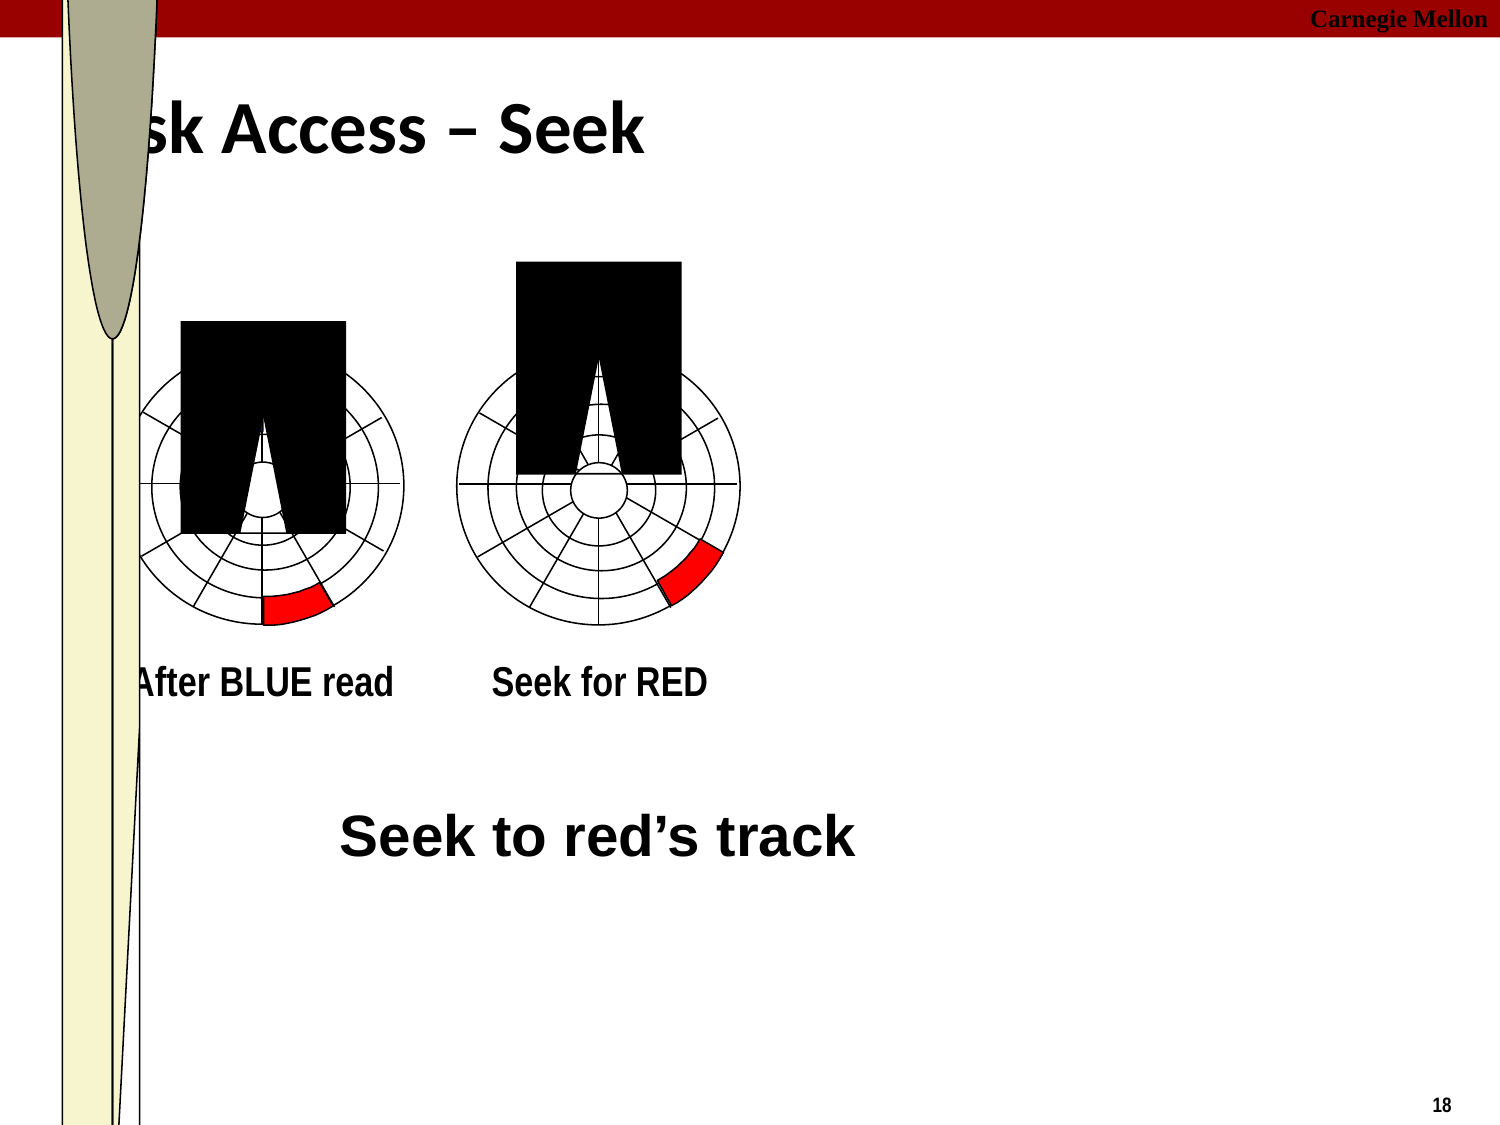

# Disk Access – Seek
After BLUE read
Seek for RED
Seek to red’s track